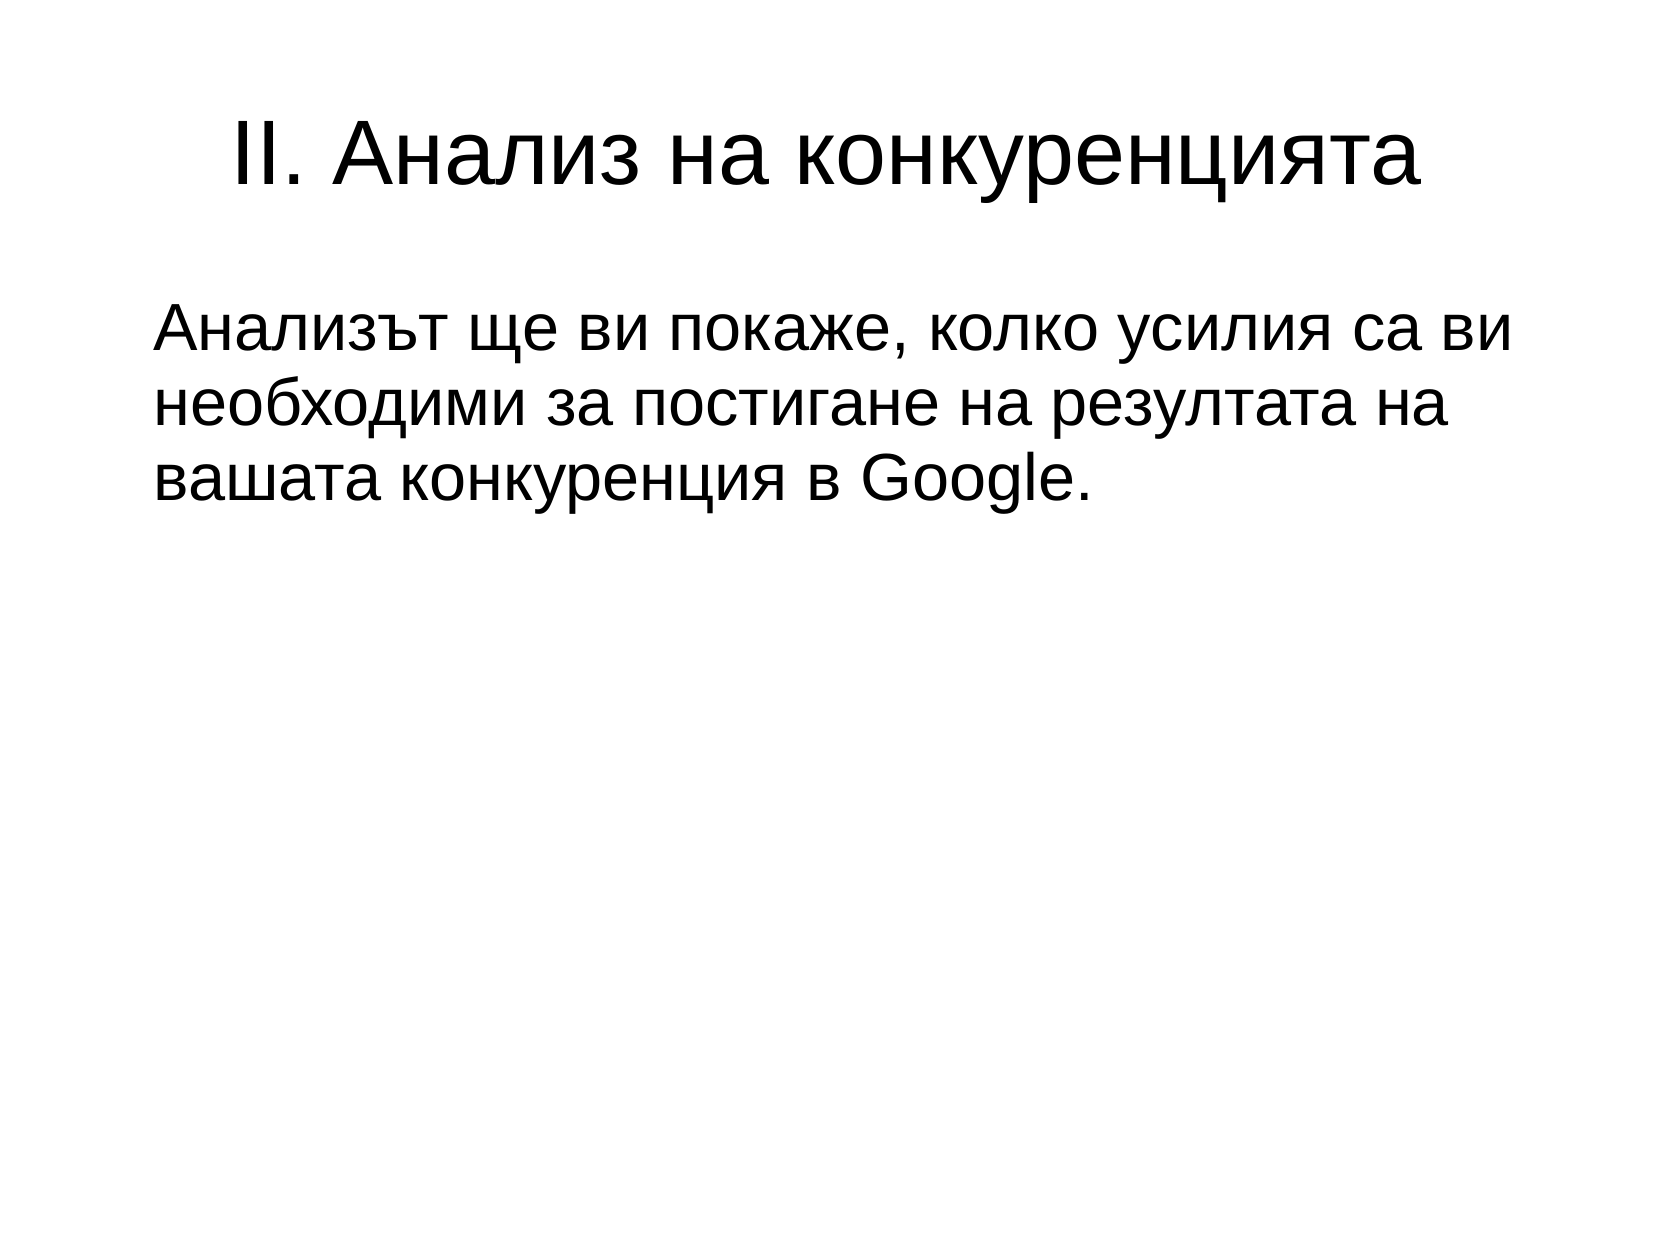

# II. Анализ на конкуренцията
Анализът ще ви покаже, колко усилия са ви необходими за постигане на резултата на вашата конкуренция в Google.